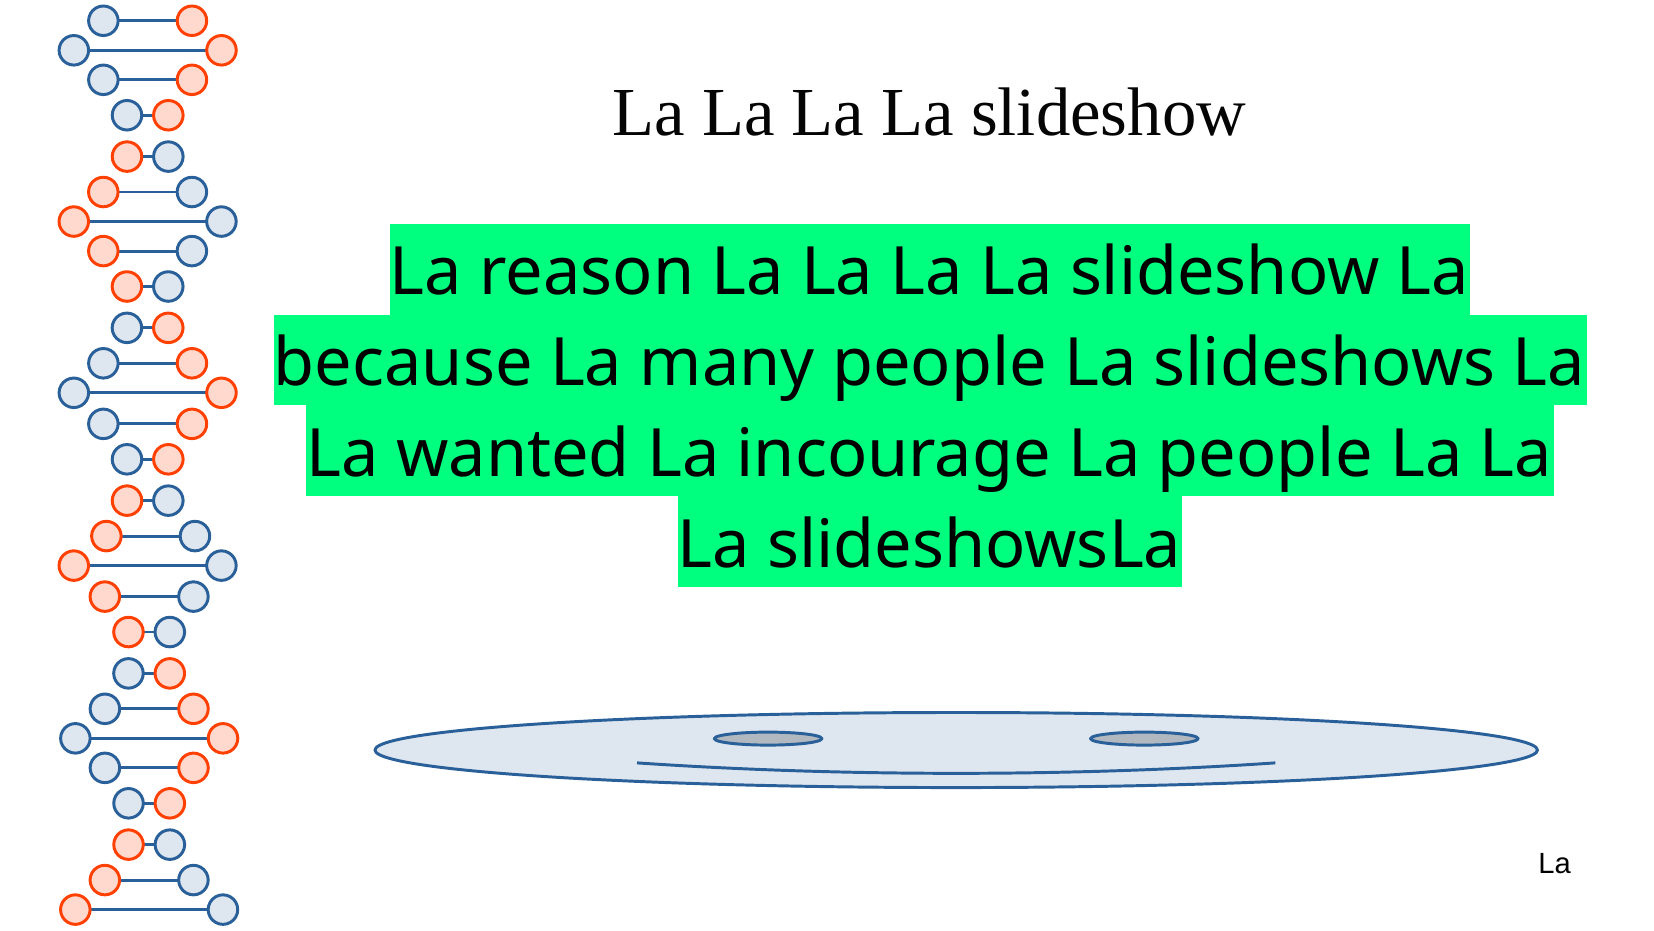

# La La La La slideshow
La reason La La La La slideshow La because La many people La slideshows La La wanted La incourage La people La La La slideshowsLa
2